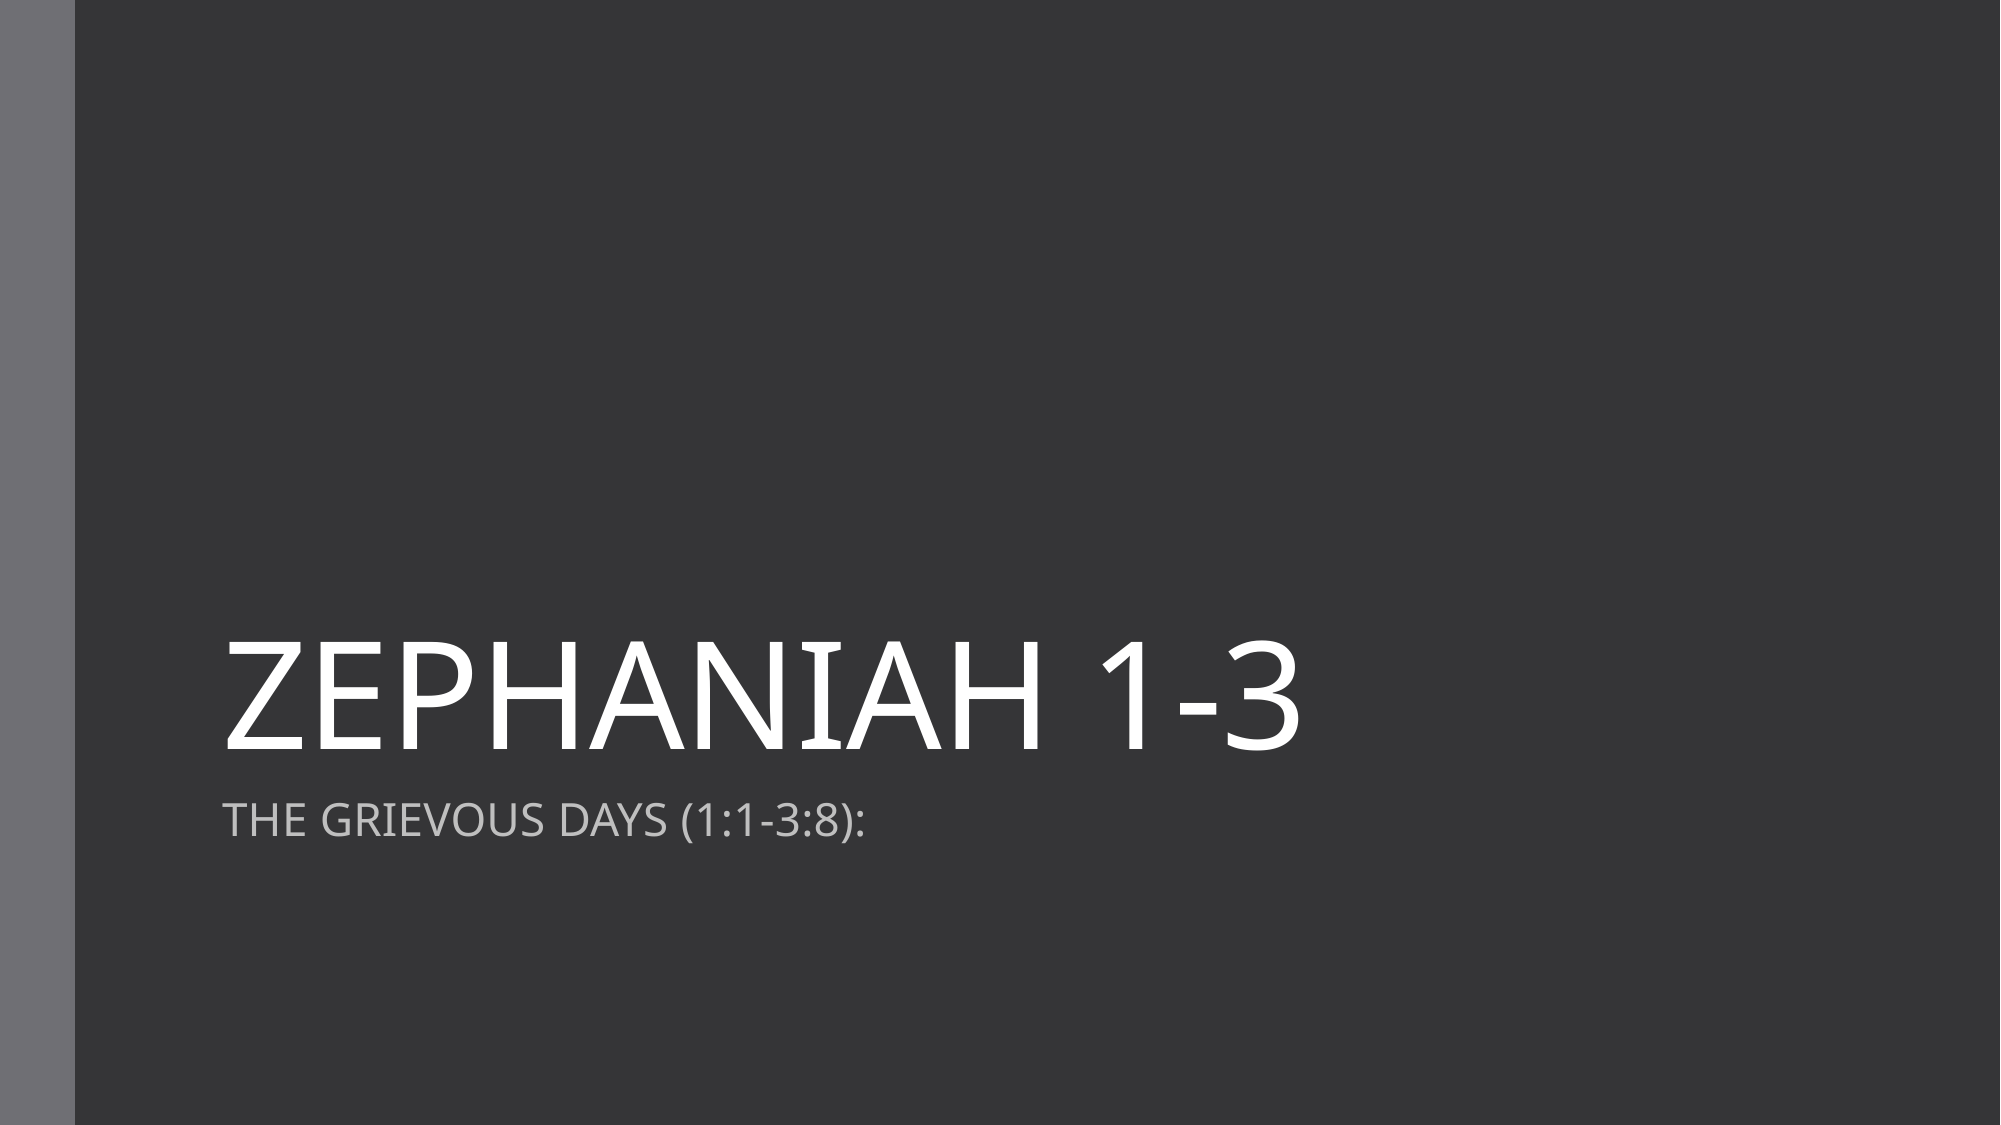

# ZEPHANIAH 1-3
THE GRIEVOUS DAYS (1:1-3:8):